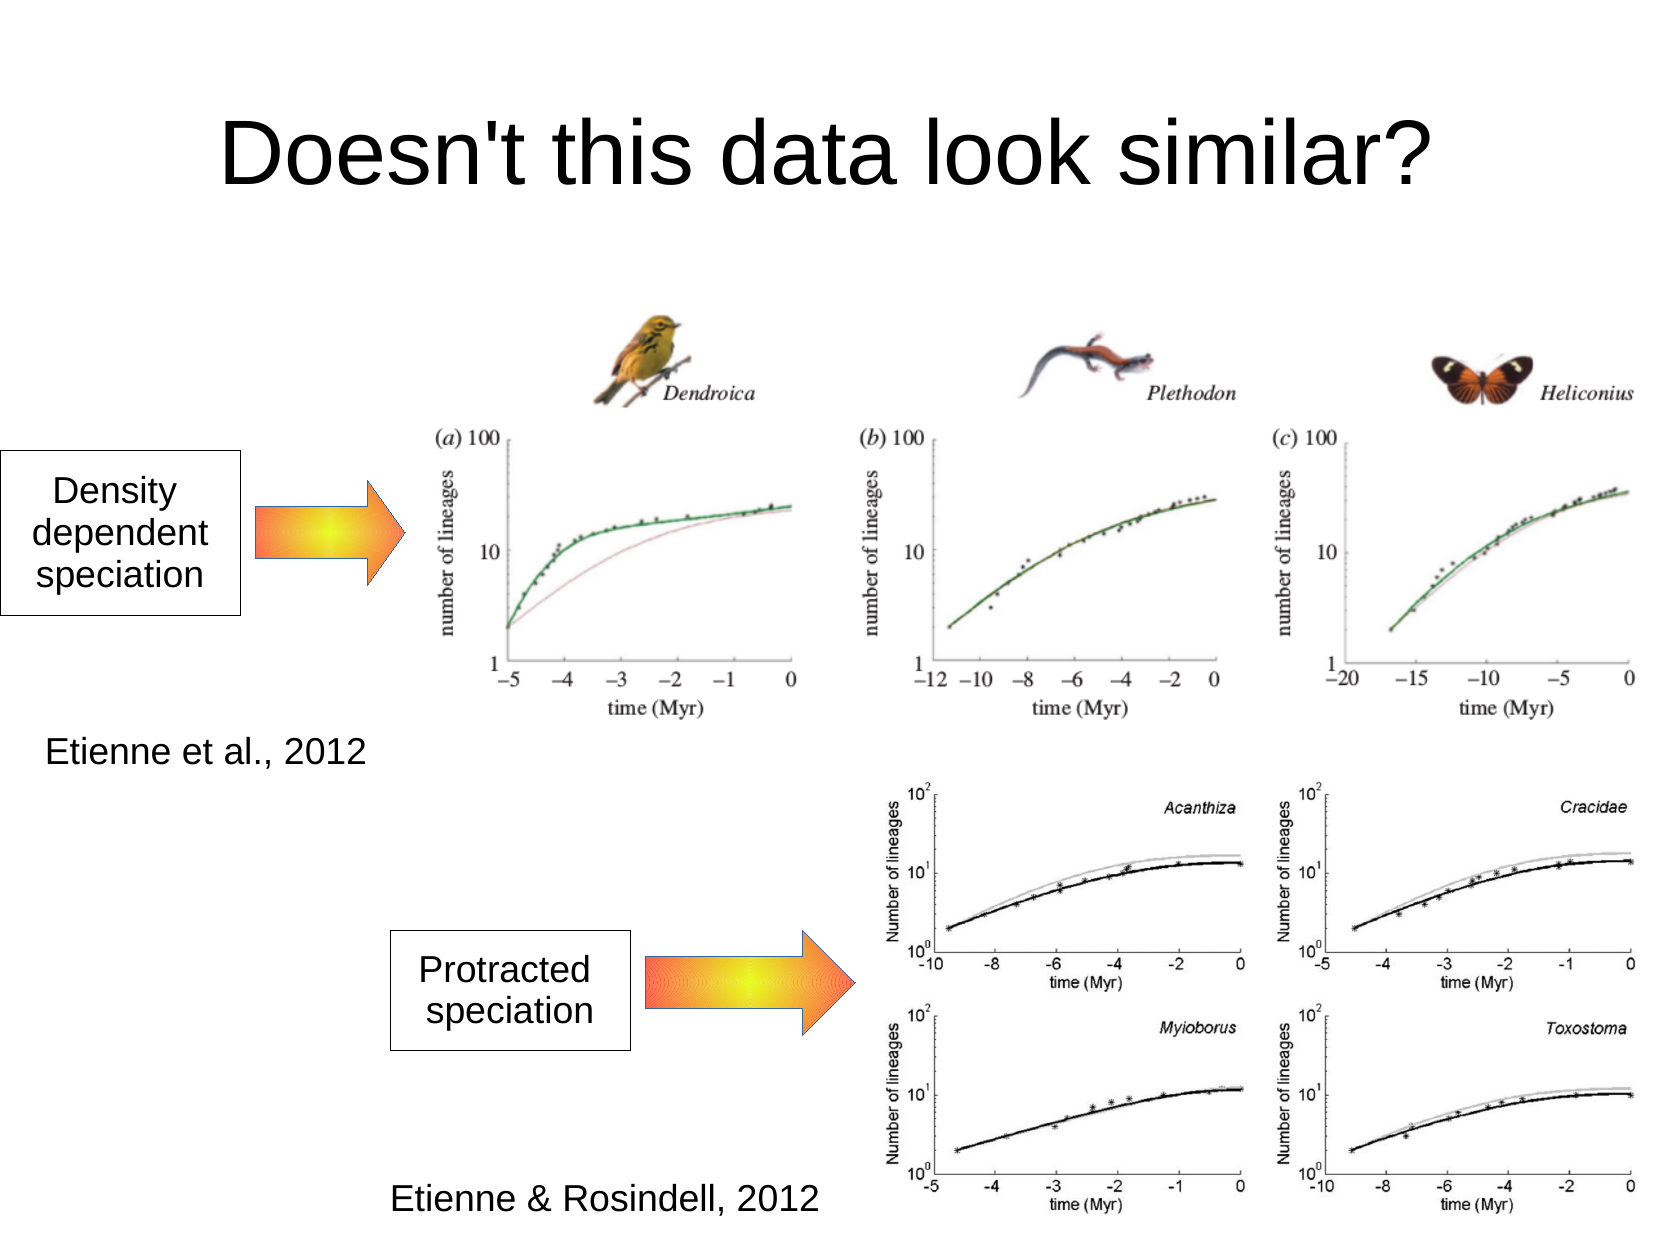

# Doesn't this data look similar?
Density
dependent
speciation
Etienne et al., 2012
Protracted
speciation
Etienne & Rosindell, 2012